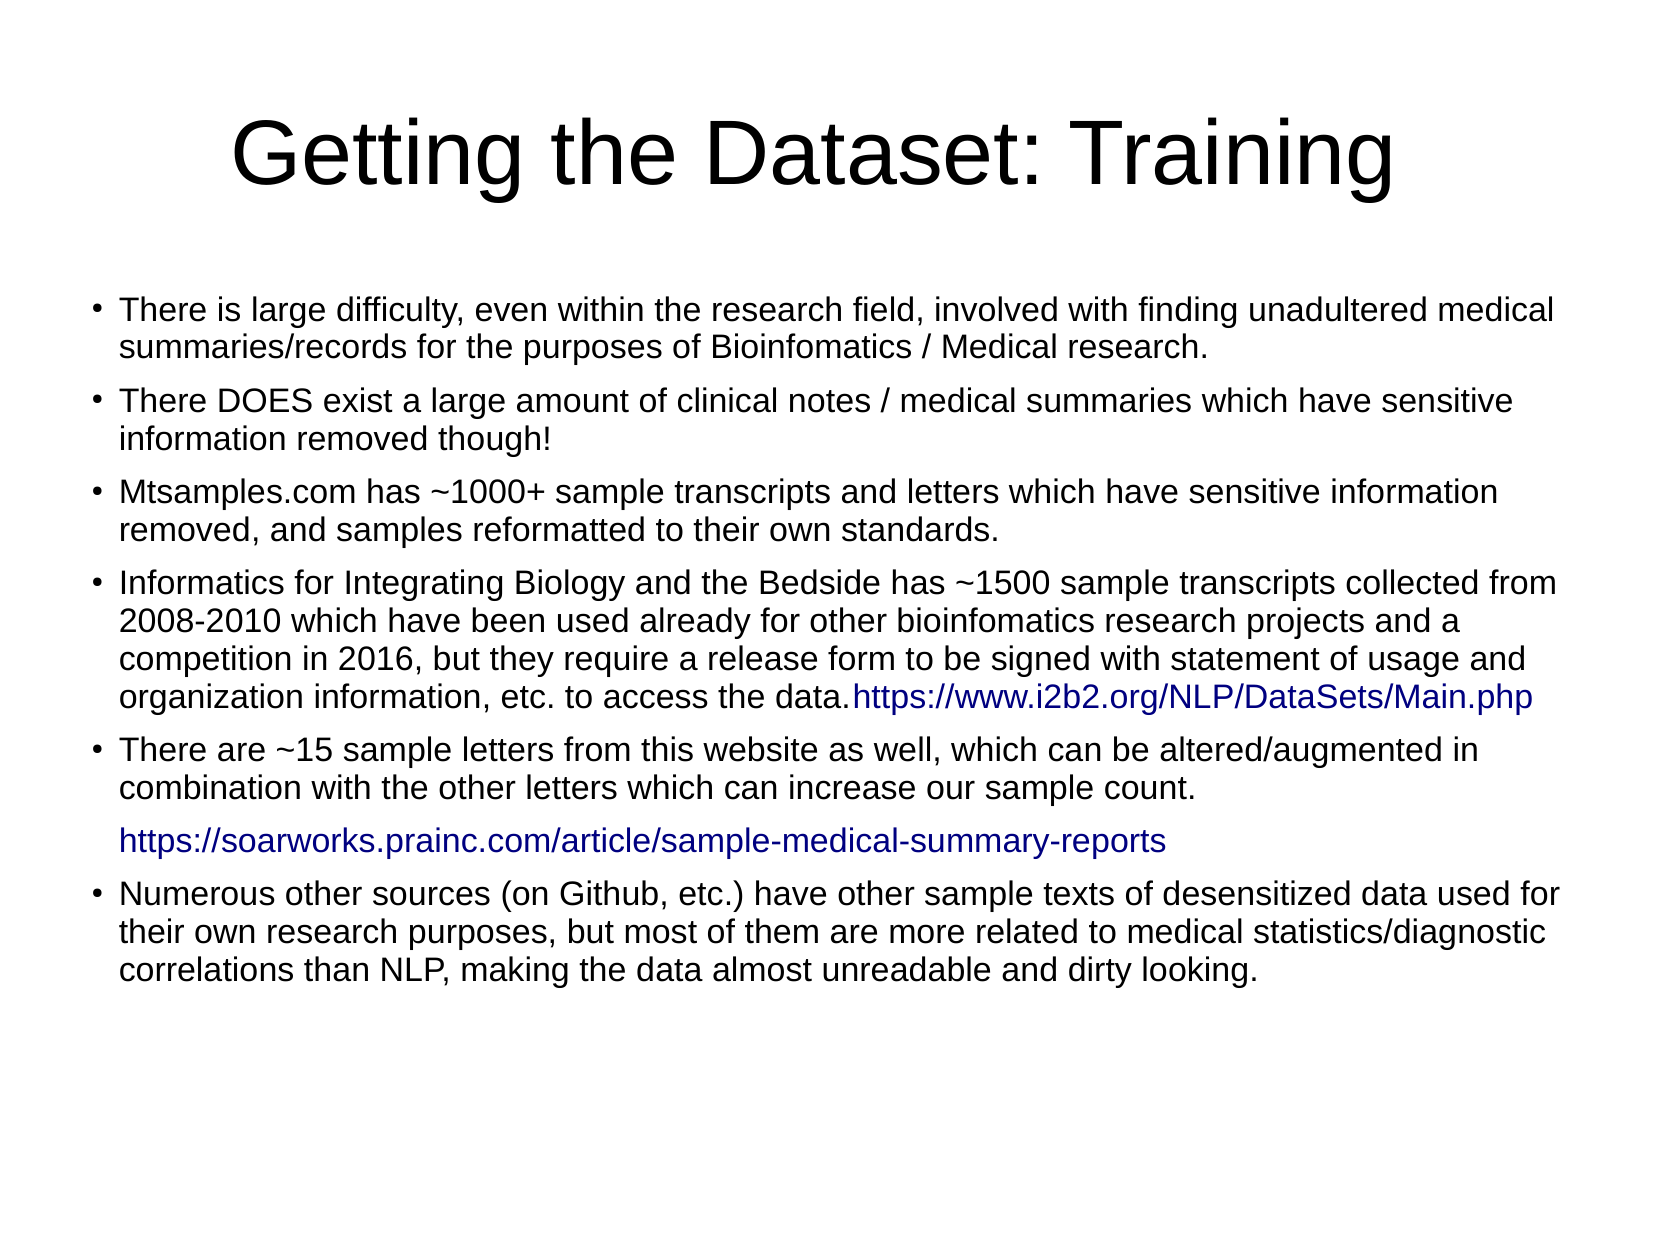

# Getting the Dataset: Training
There is large difficulty, even within the research field, involved with finding unadultered medical summaries/records for the purposes of Bioinfomatics / Medical research.
There DOES exist a large amount of clinical notes / medical summaries which have sensitive information removed though!
Mtsamples.com has ~1000+ sample transcripts and letters which have sensitive information removed, and samples reformatted to their own standards.
Informatics for Integrating Biology and the Bedside has ~1500 sample transcripts collected from 2008-2010 which have been used already for other bioinfomatics research projects and a competition in 2016, but they require a release form to be signed with statement of usage and organization information, etc. to access the data.https://www.i2b2.org/NLP/DataSets/Main.php
There are ~15 sample letters from this website as well, which can be altered/augmented in combination with the other letters which can increase our sample count.
https://soarworks.prainc.com/article/sample-medical-summary-reports
Numerous other sources (on Github, etc.) have other sample texts of desensitized data used for their own research purposes, but most of them are more related to medical statistics/diagnostic correlations than NLP, making the data almost unreadable and dirty looking.